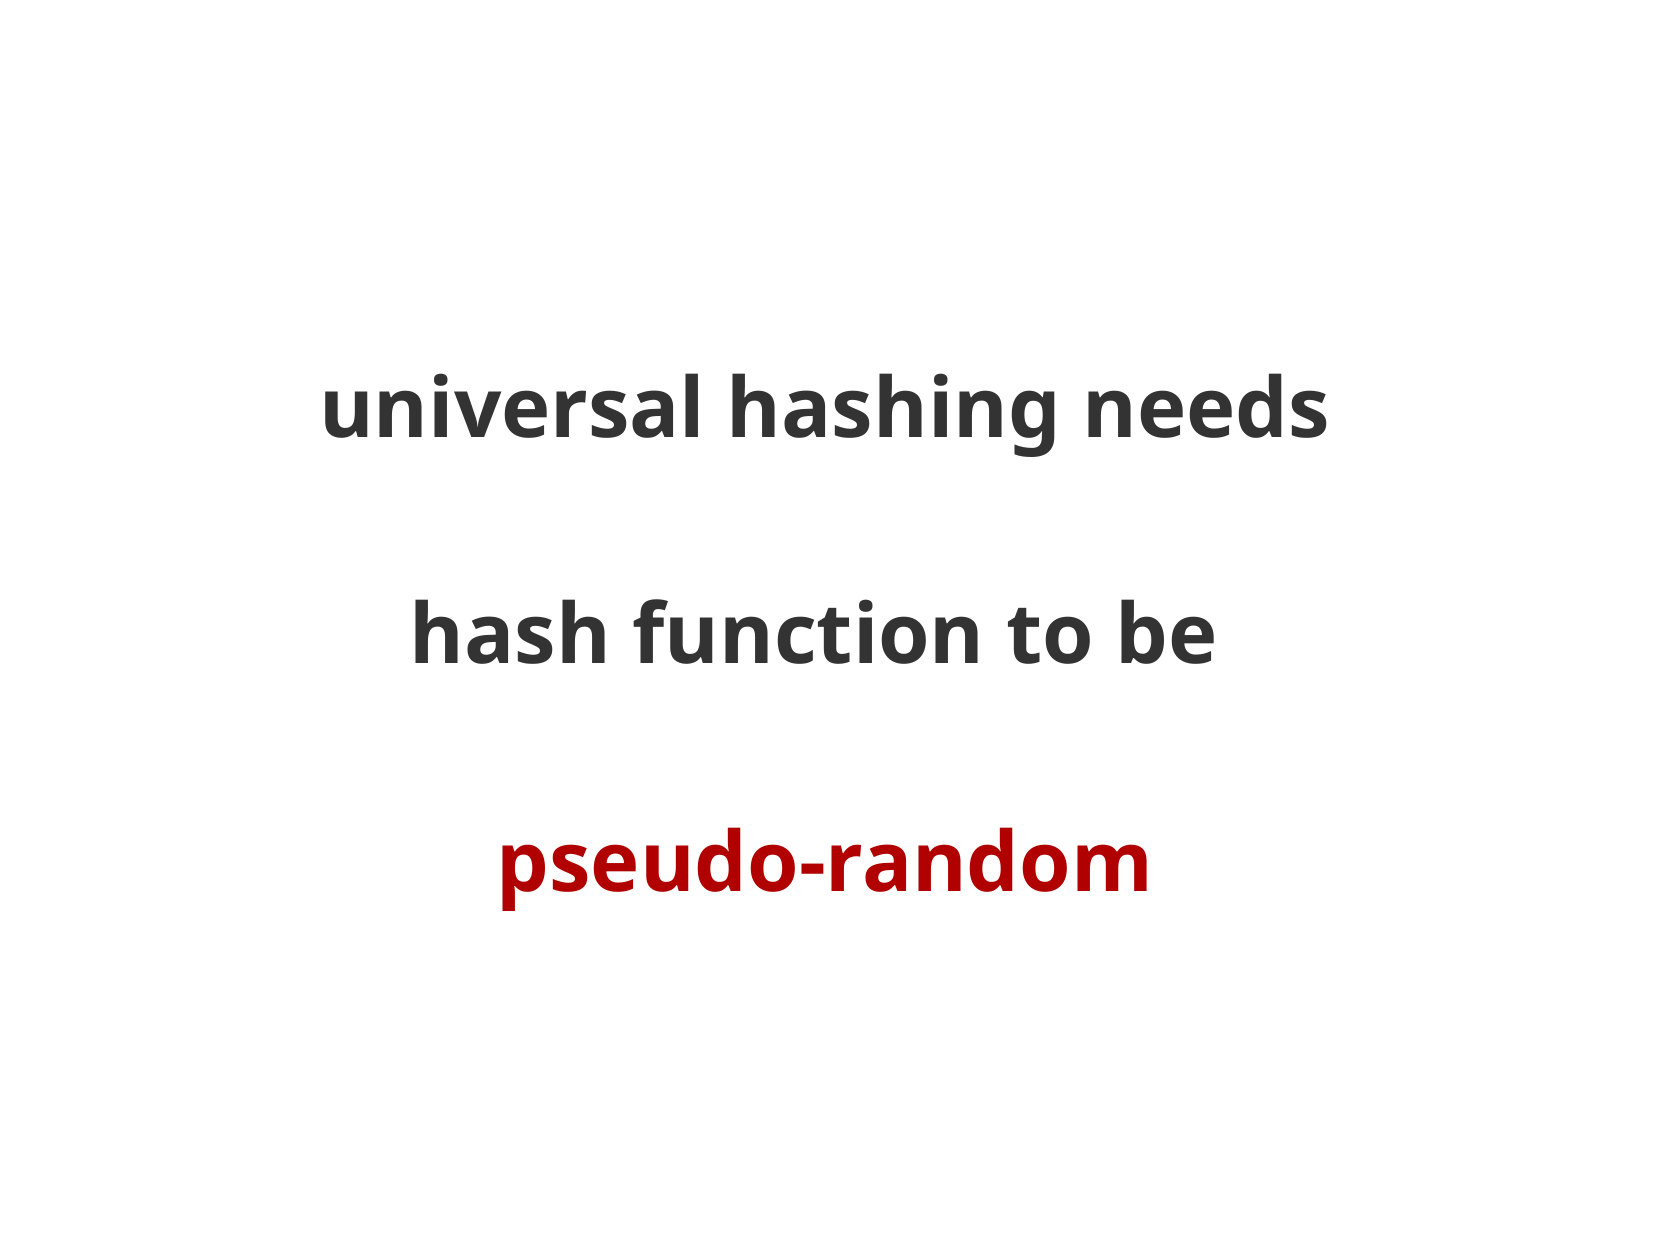

#
universal hashing needs
hash function to be
pseudo-random